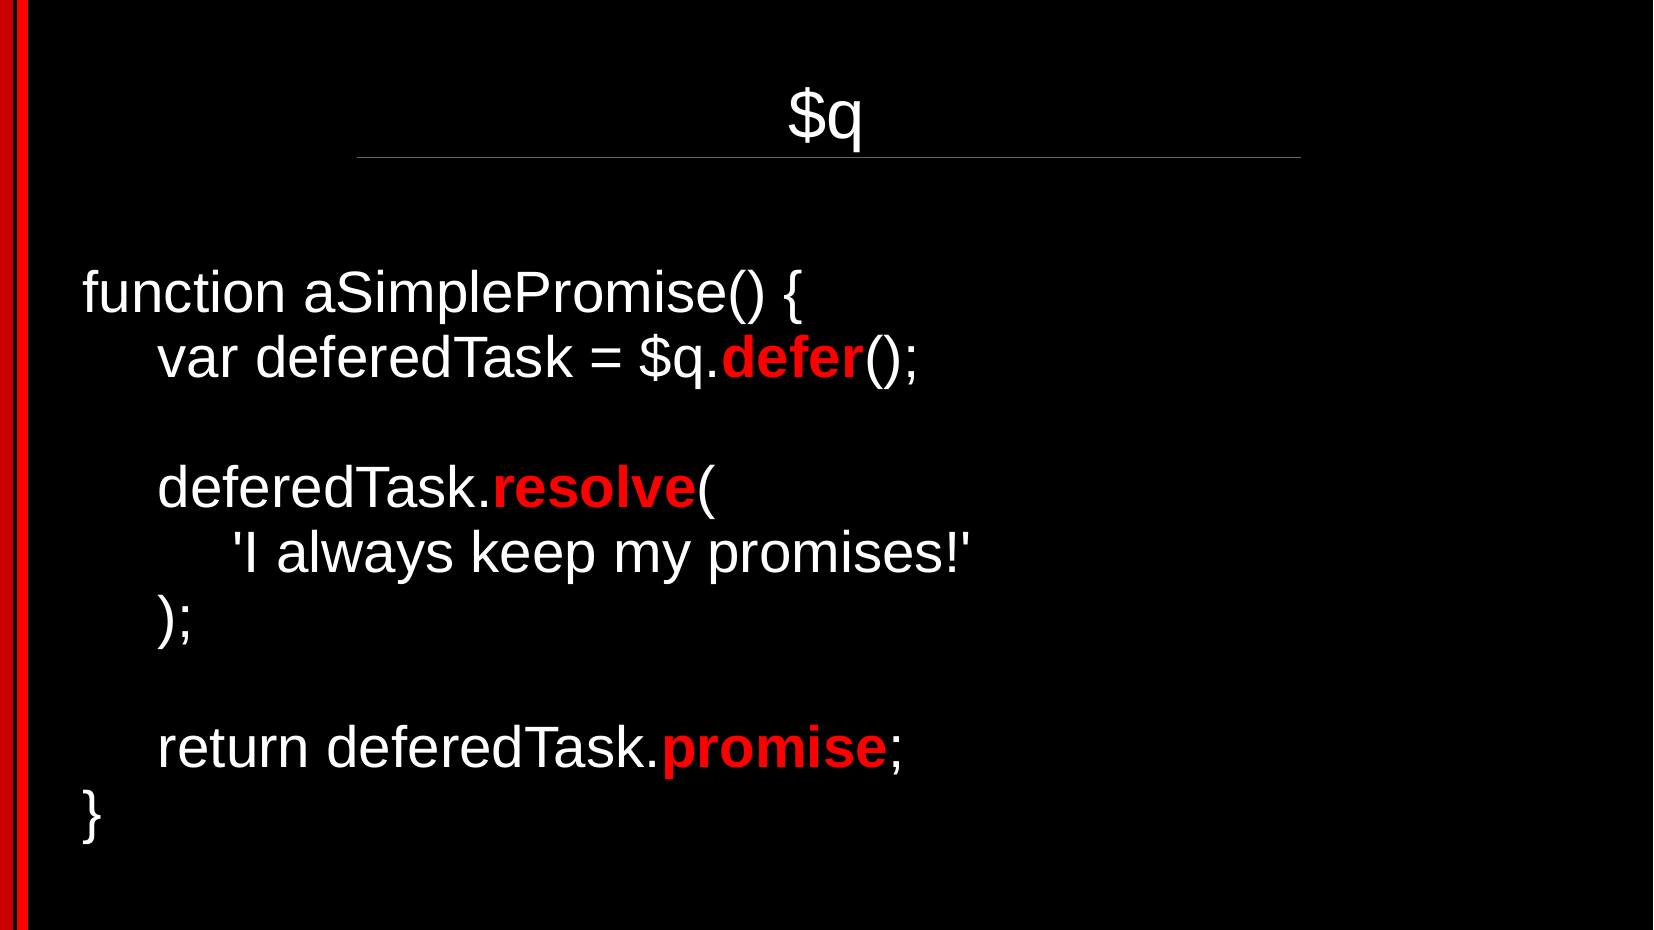

$q
# function aSimplePromise() {
	var deferedTask = $q.defer();
	deferedTask.resolve(
		'I always keep my promises!'
	);
	return deferedTask.promise;
}